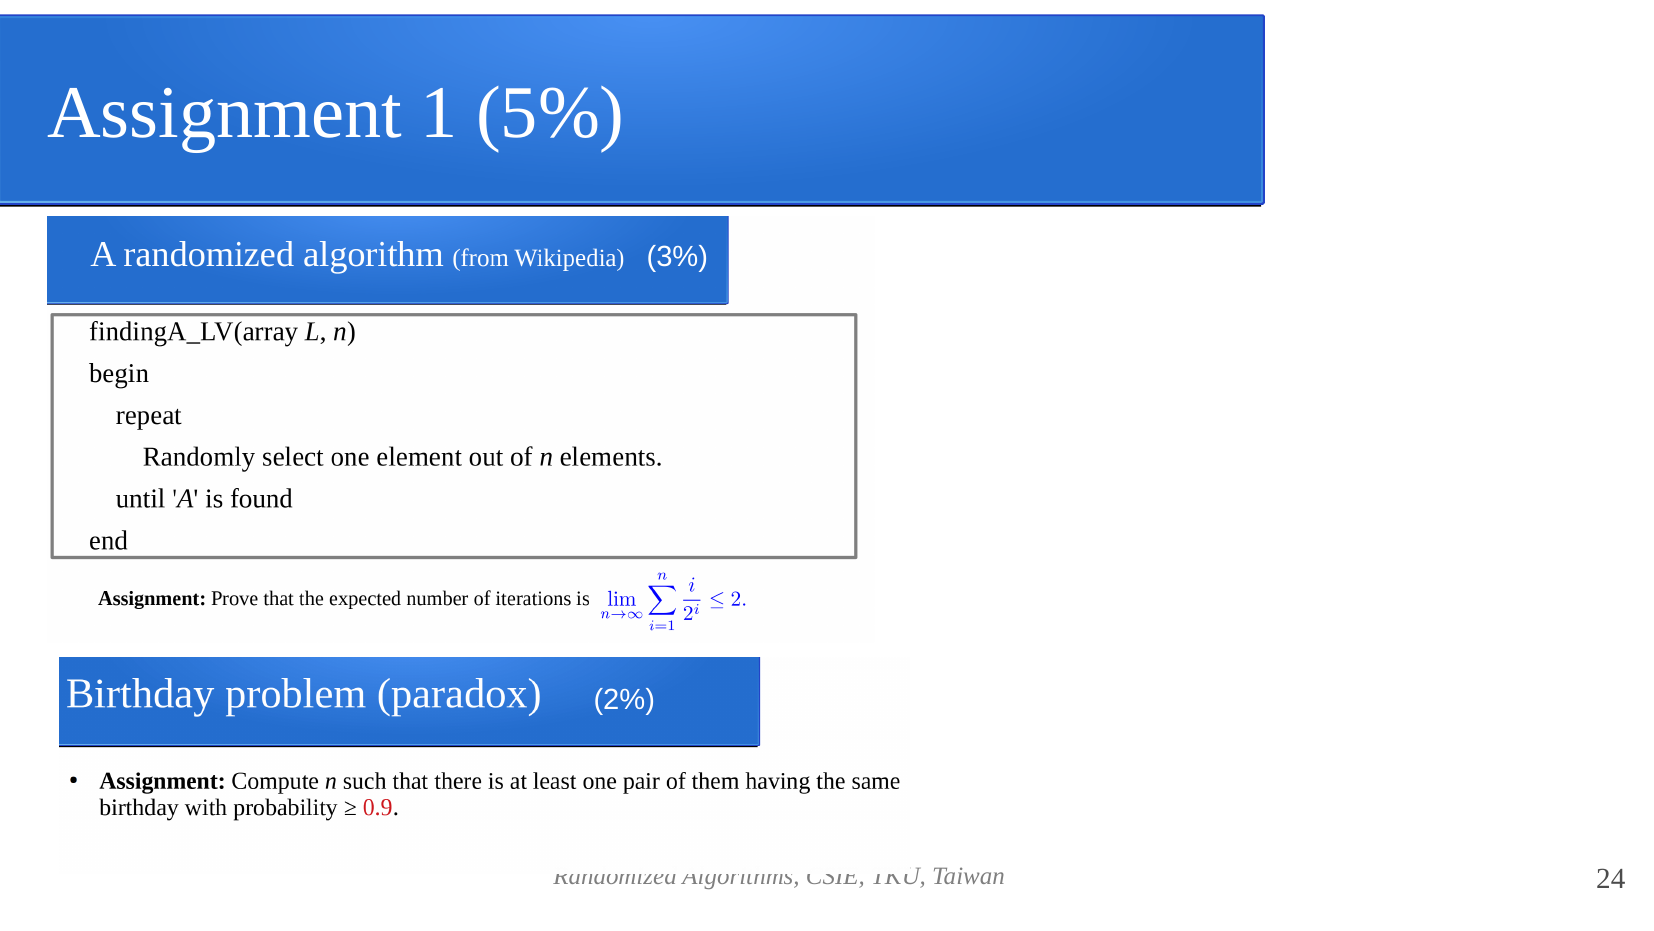

# Assignment 1 (5%)
(3%)
(2%)
Randomized Algorithms, CSIE, TKU, Taiwan
24